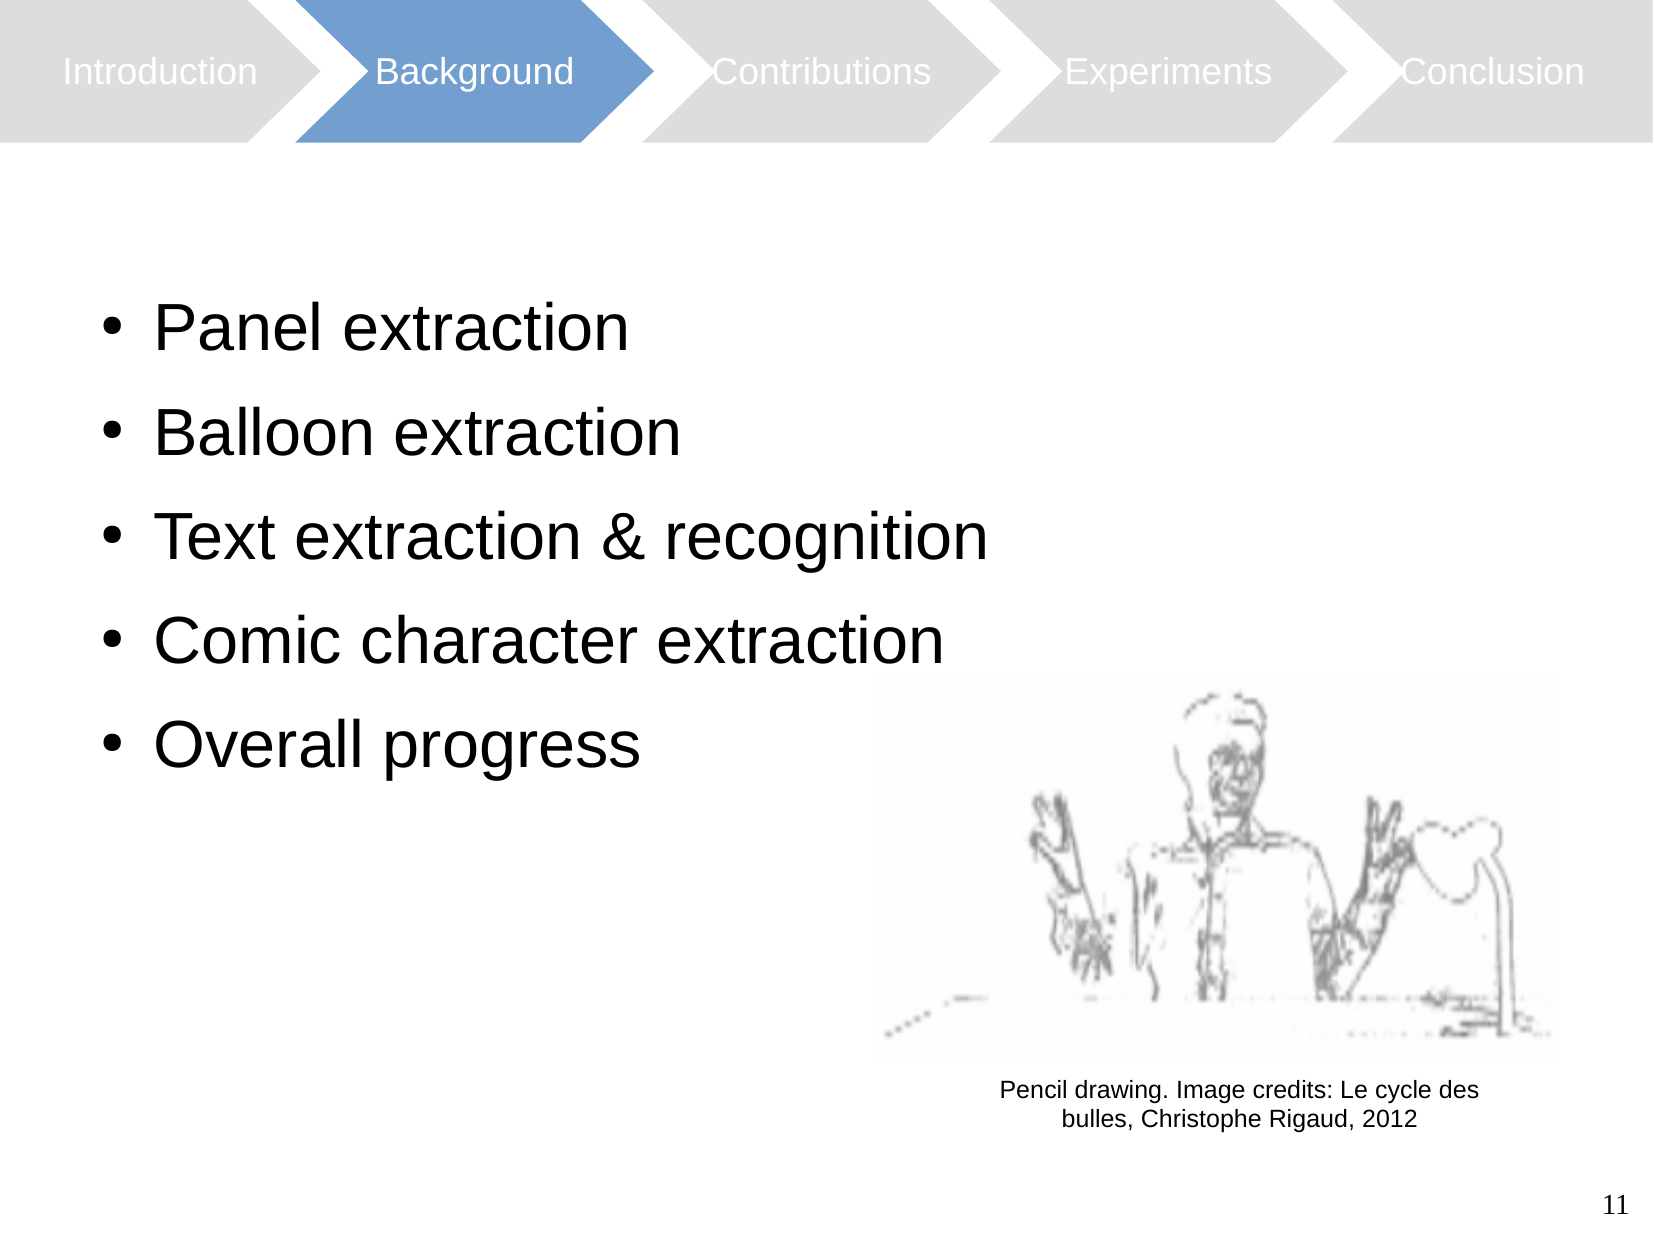

# Outlines
Introduction
Background
Contributions
Conclusion
Experiments
Panel extraction
Balloon extraction
Text extraction & recognition
Comic character extraction
Overall progress
Pencil drawing. Image credits: Le cycle des bulles, Christophe Rigaud, 2012
11